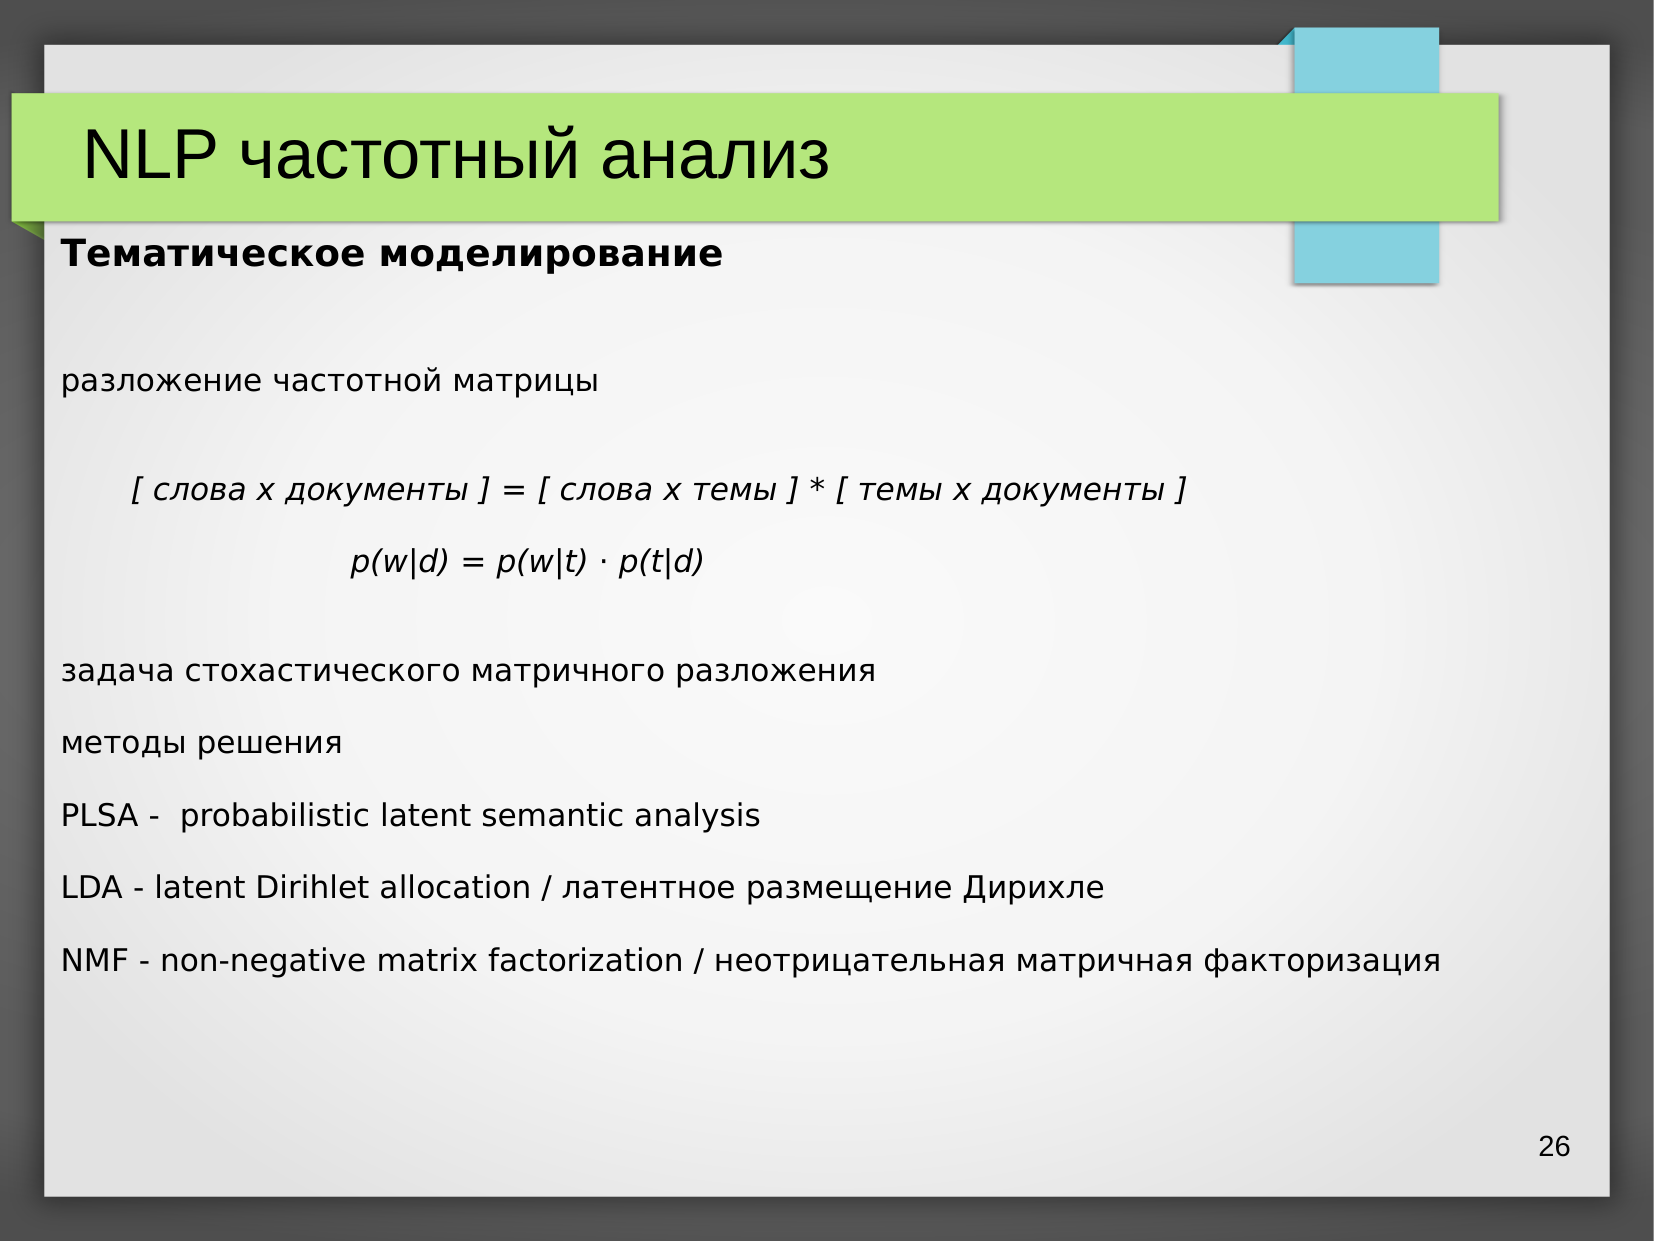

# NLP частотный анализ
Тематическое моделирование
разложение частотной матрицы
 [ слова x документы ] = [ слова х темы ] * [ темы х документы ]
 p(w|d) = p(w|t) ⋅ p(t|d)
задача стохастического матричного разложения
методы решения
PLSA - probabilistic latent semantic analysis
LDA - latent Dirihlet allocation / латентное размещение Дирихле
NMF - non-negative matrix factorization / неотрицательная матричная факторизация
26